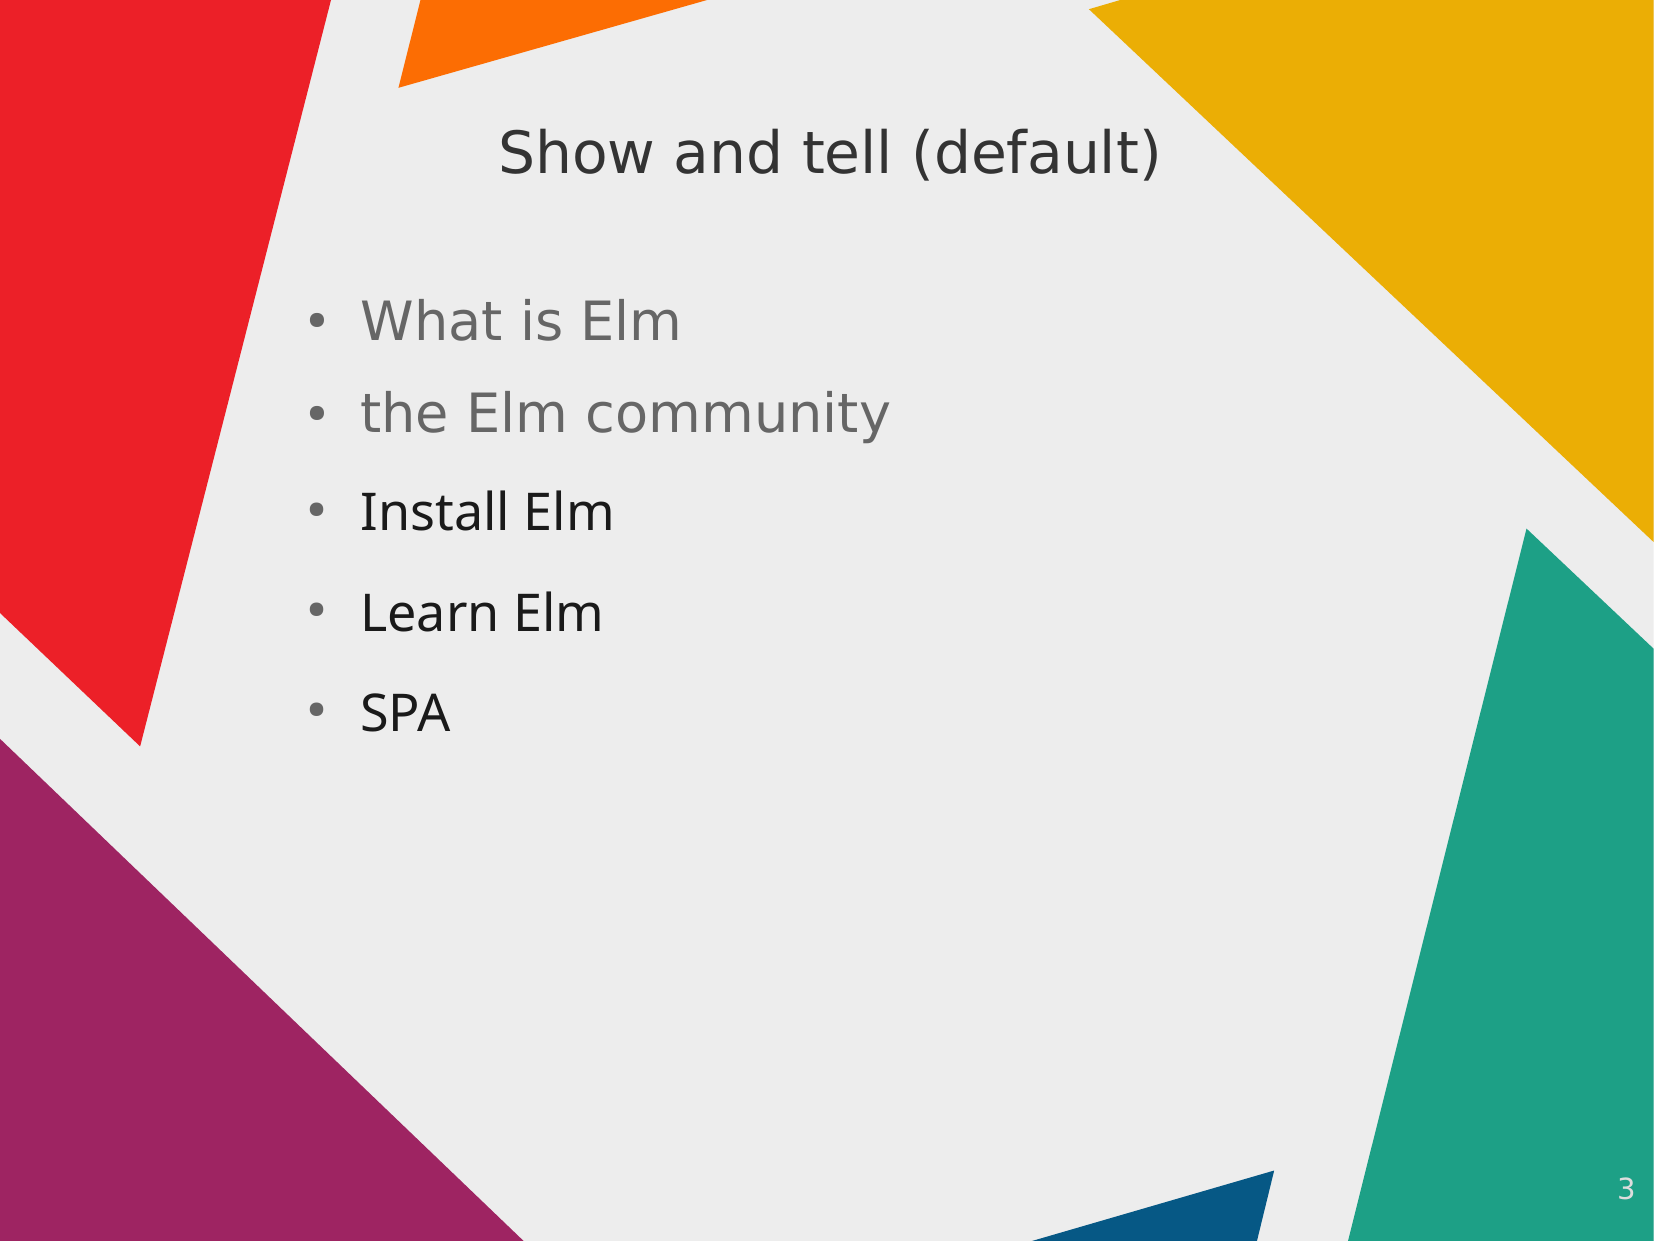

# Show and tell (default)
What is Elm
the Elm community
Install Elm
Learn Elm
SPA
3